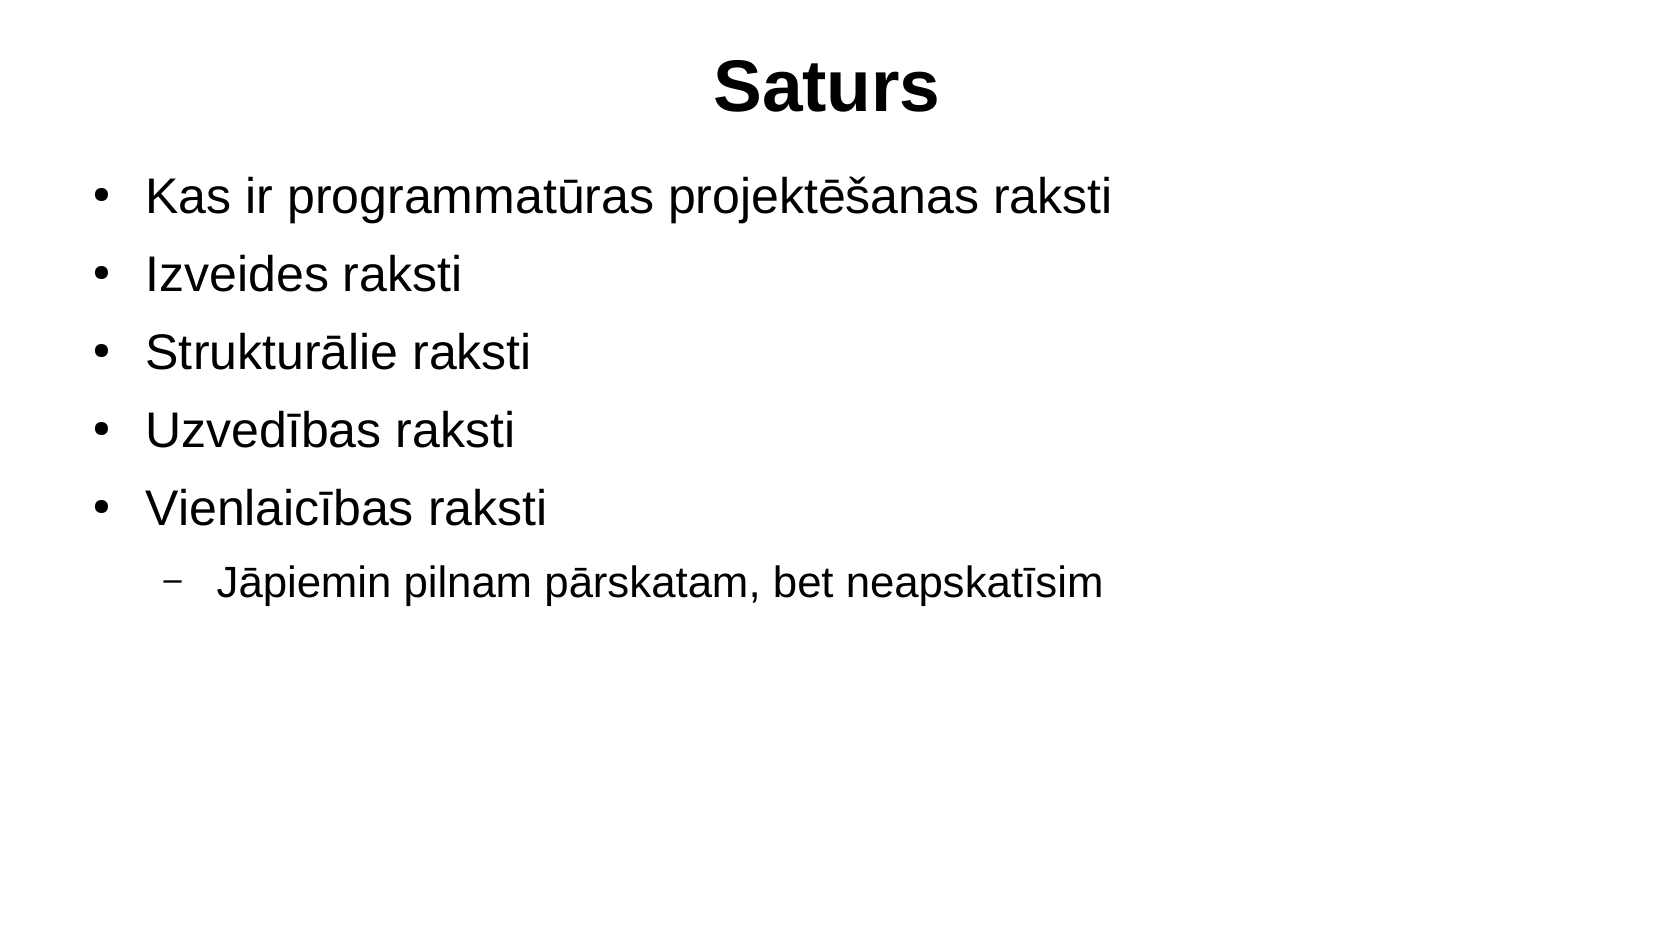

# Saturs
Kas ir programmatūras projektēšanas raksti
Izveides raksti
Strukturālie raksti
Uzvedības raksti
Vienlaicības raksti
Jāpiemin pilnam pārskatam, bet neapskatīsim